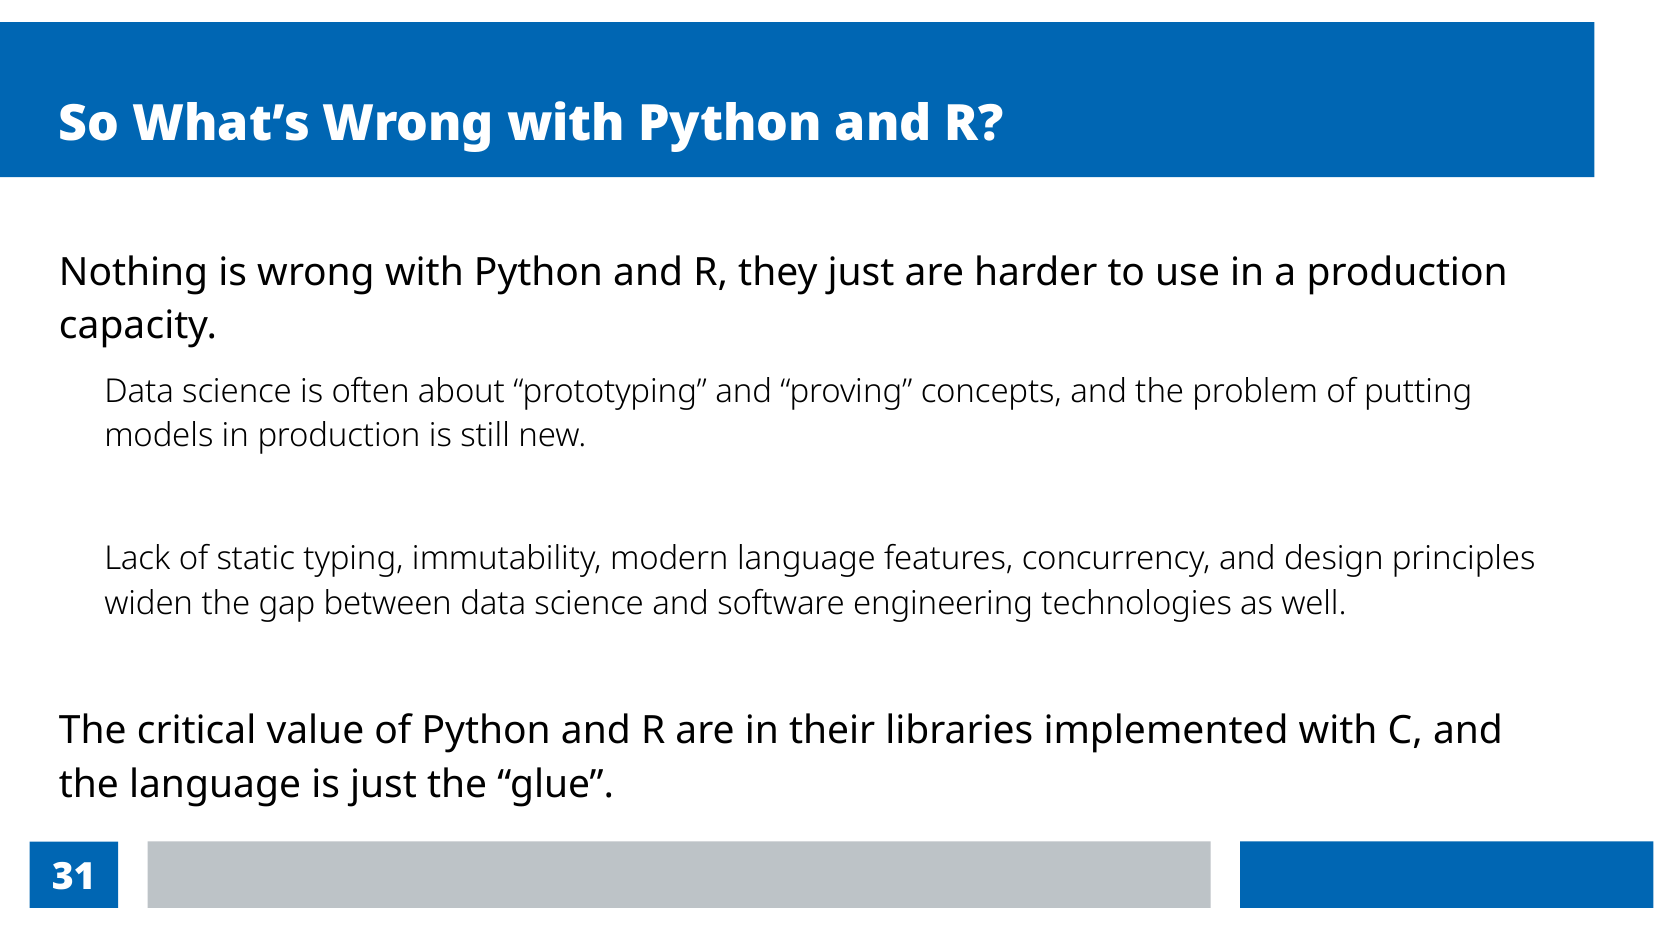

# So What’s Wrong with Python and R?
Nothing is wrong with Python and R, they just are harder to use in a production capacity.
Data science is often about “prototyping” and “proving” concepts, and the problem of putting models in production is still new.
Lack of static typing, immutability, modern language features, concurrency, and design principles widen the gap between data science and software engineering technologies as well.
The critical value of Python and R are in their libraries implemented with C, and the language is just the “glue”.
31